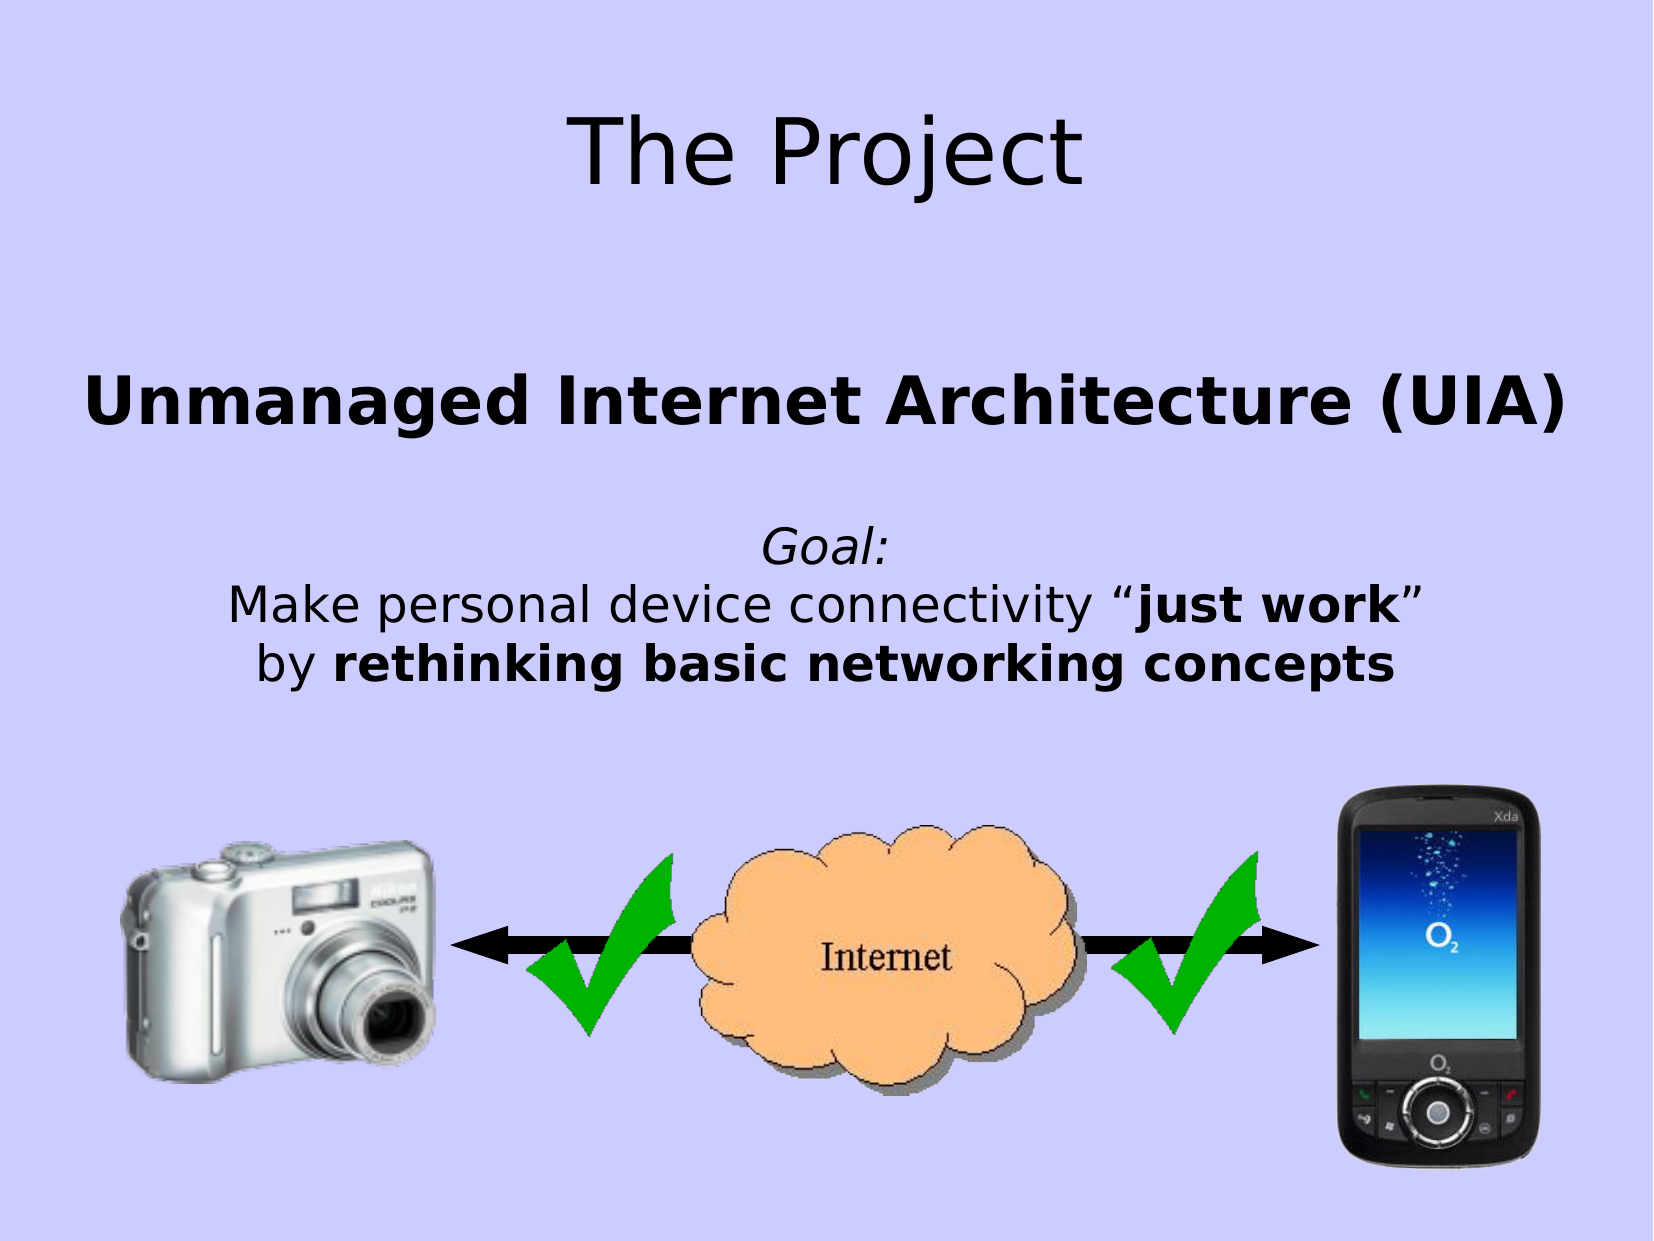

# The Project
Unmanaged Internet Architecture (UIA)
Goal:
Make personal device connectivity “just work”
by rethinking basic networking concepts